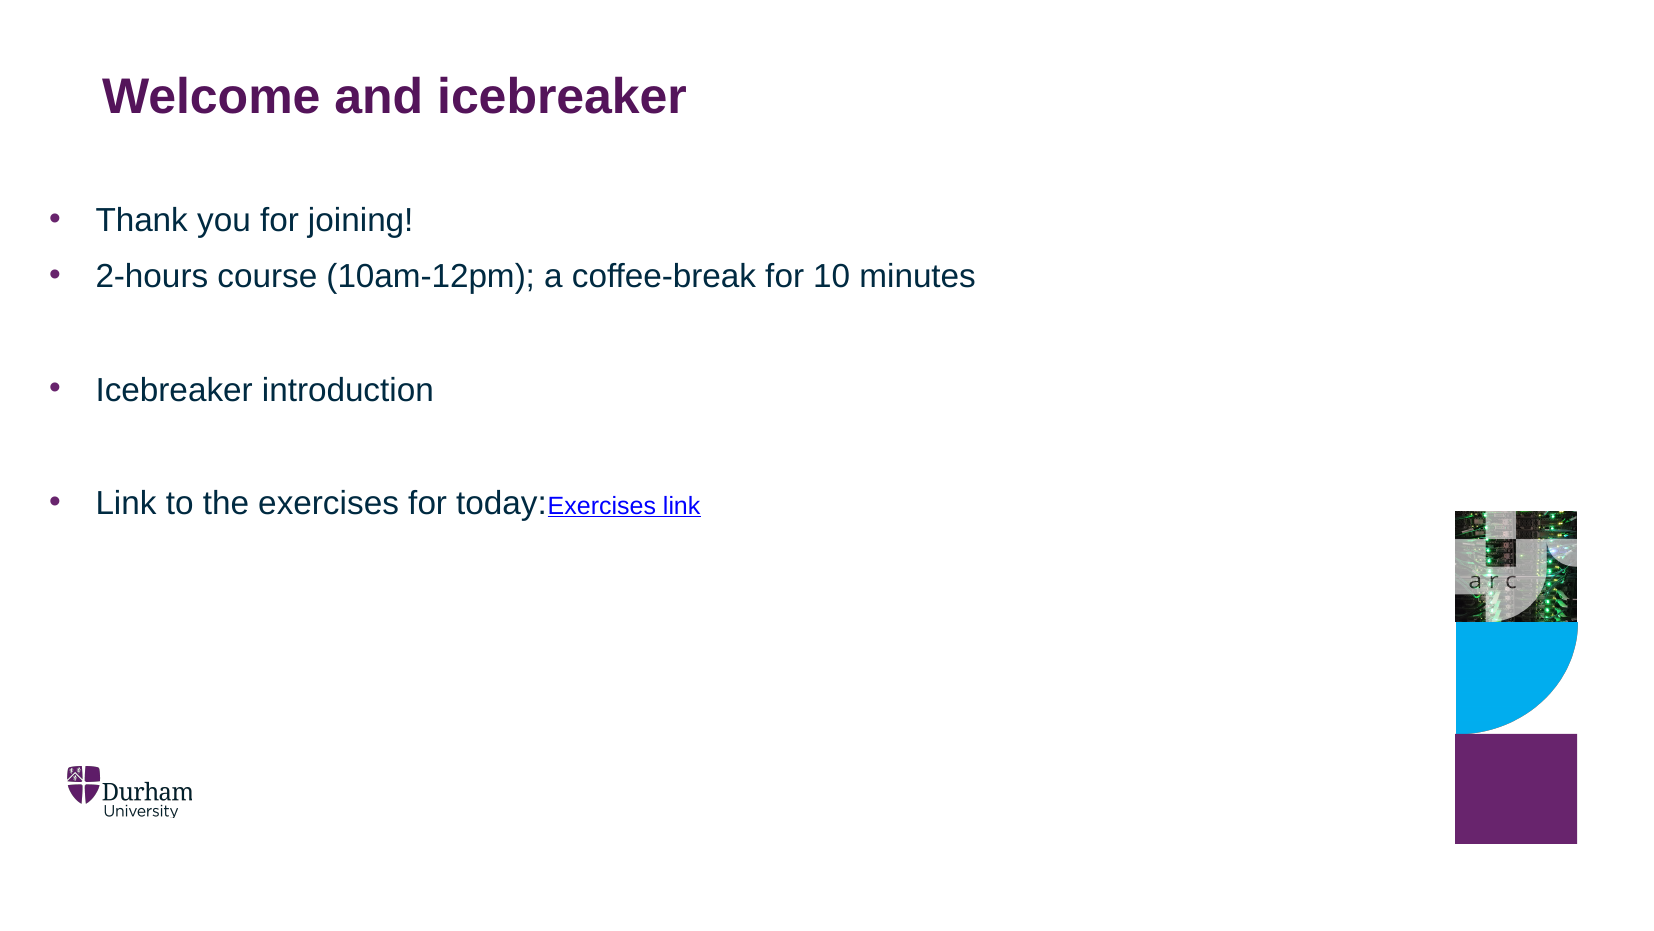

Welcome and icebreaker
Thank you for joining!
2-hours course (10am-12pm); a coffee-break for 10 minutes
Icebreaker introduction
Link to the exercises for today:Exercises link